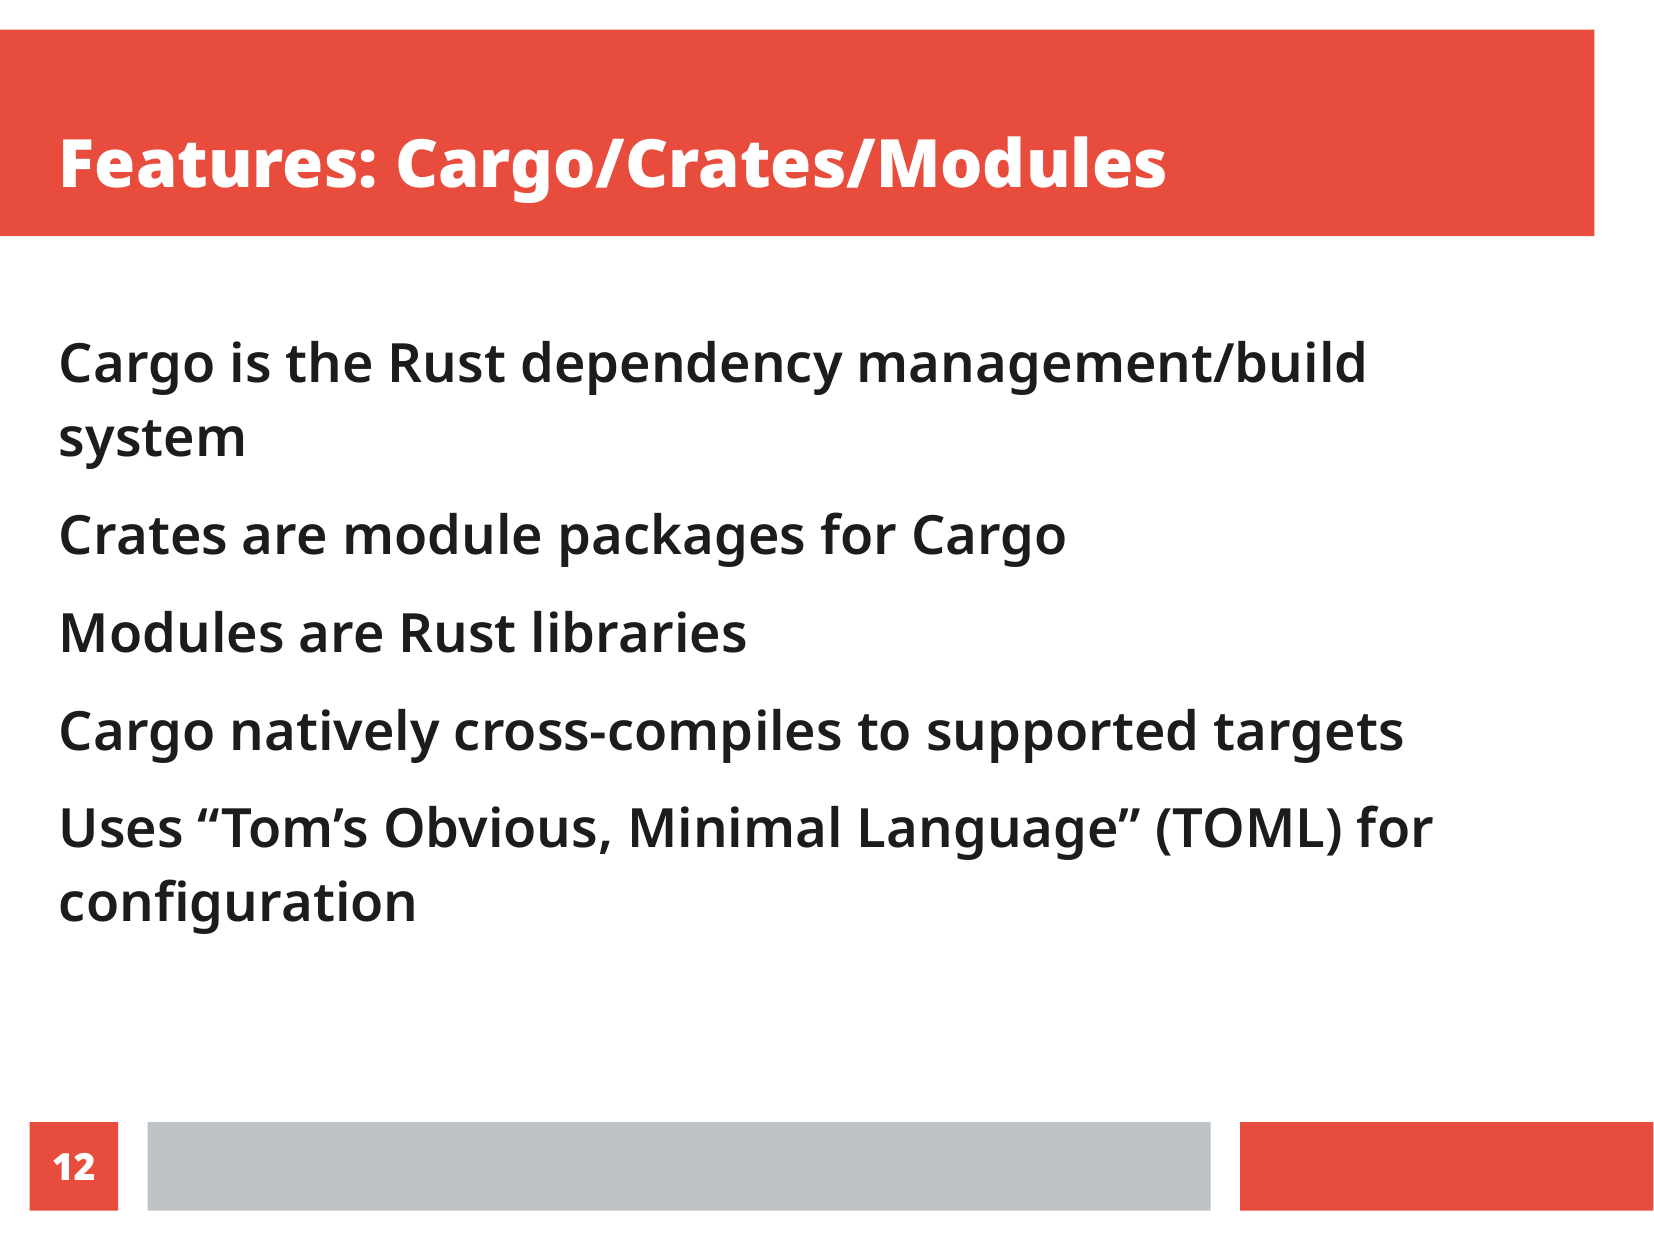

# Features: Cargo/Crates/Modules
Cargo is the Rust dependency management/build system
Crates are module packages for Cargo
Modules are Rust libraries
Cargo natively cross-compiles to supported targets
Uses “Tom’s Obvious, Minimal Language” (TOML) for configuration
12